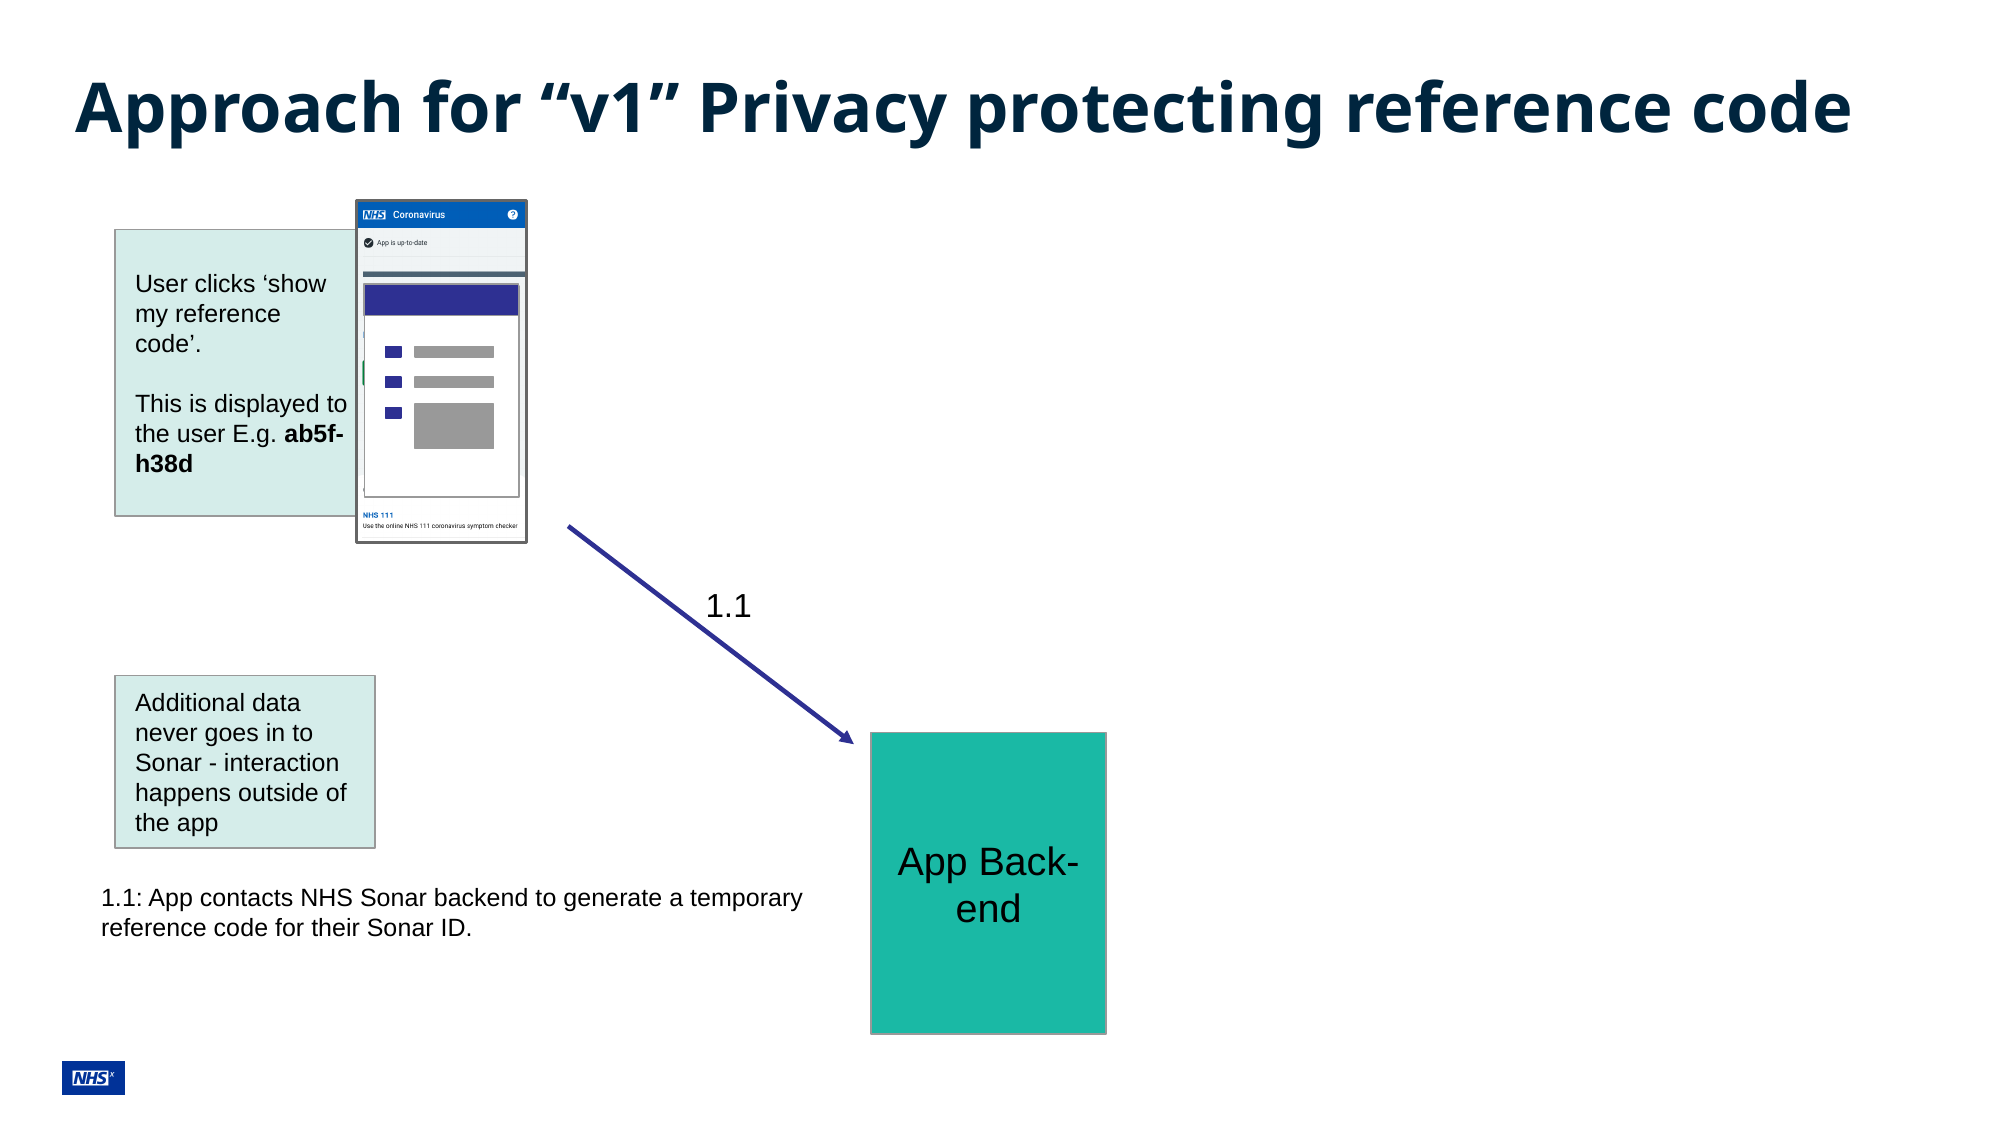

# Approach for “v1” Privacy protecting reference code
User clicks ‘show my reference code’.
This is displayed to the user E.g. ab5f-h38d
1.1
Additional data never goes in to Sonar - interaction happens outside of the app
App Back-end
1.1: App contacts NHS Sonar backend to generate a temporary reference code for their Sonar ID.